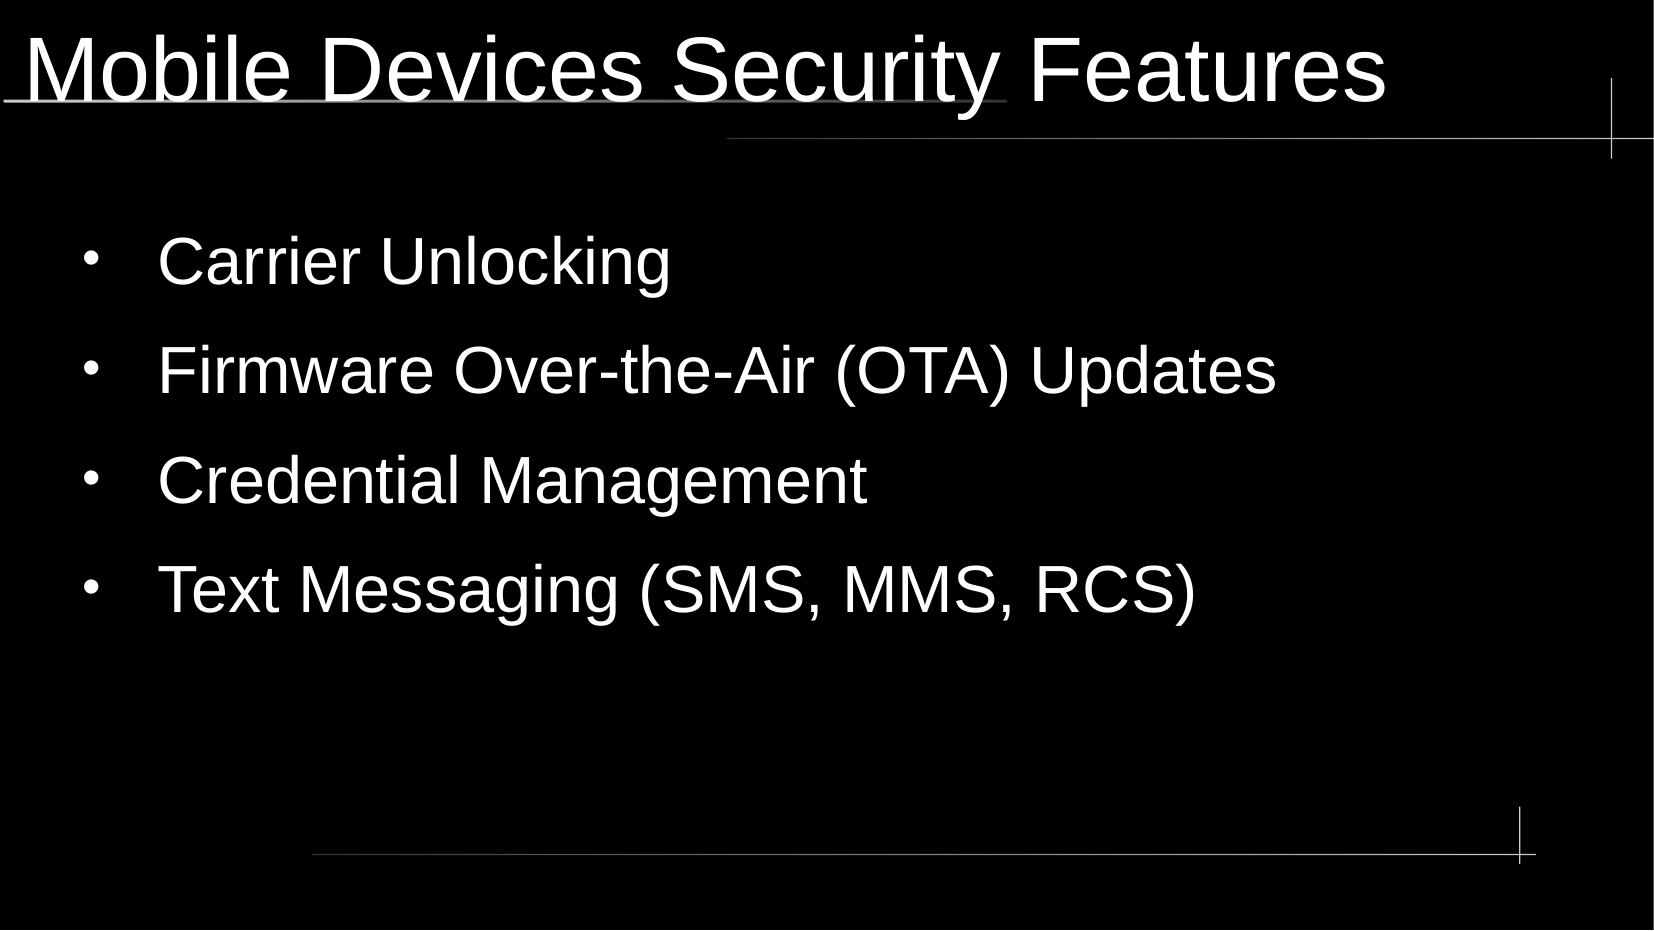

# Mobile Devices Security Features
Carrier Unlocking
Firmware Over-the-Air (OTA) Updates
Credential Management
Text Messaging (SMS, MMS, RCS)